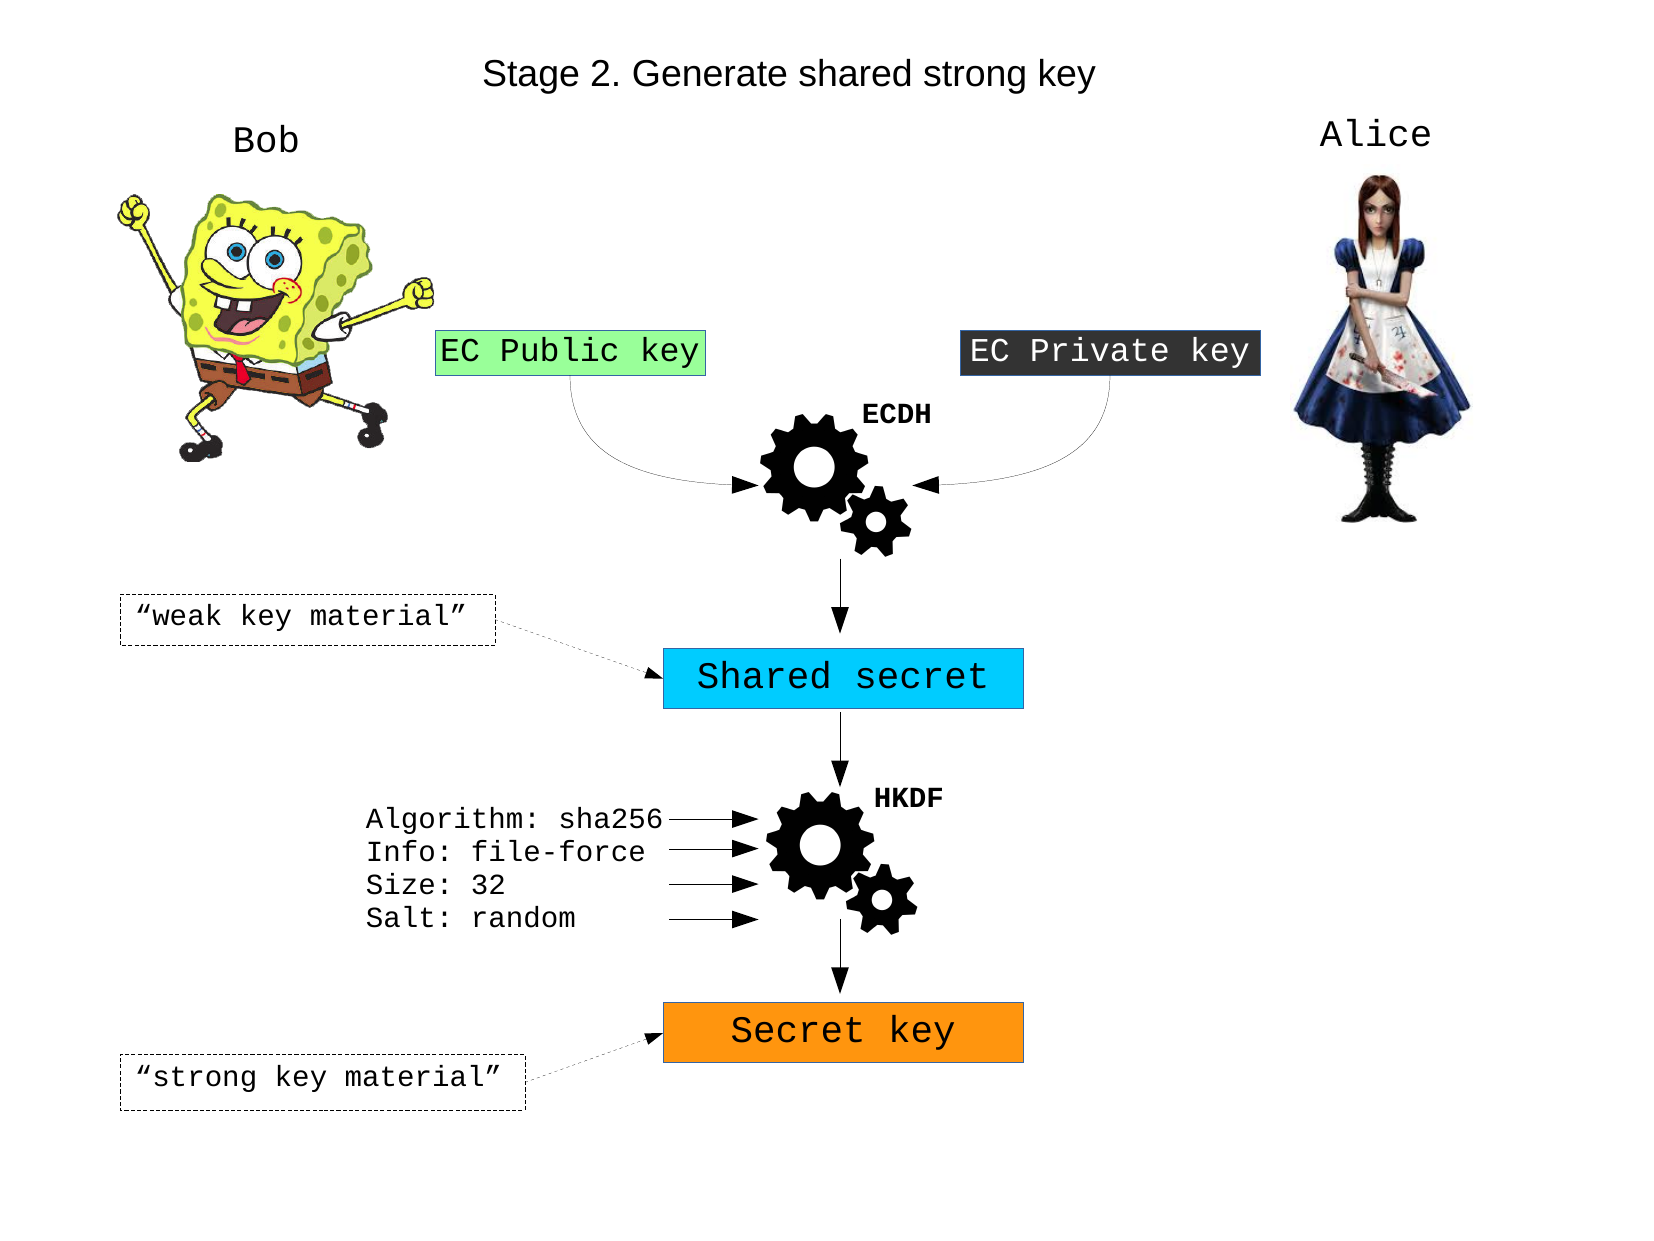

Stage 2. Generate shared strong key
Alice
Bob
Public key
EC Public key
EC Private key
ECDH
“weak key material”
Shared secret
HKDF
Algorithm: sha256
Info: file-force
Size: 32
Salt: random
Secret key
“strong key material”